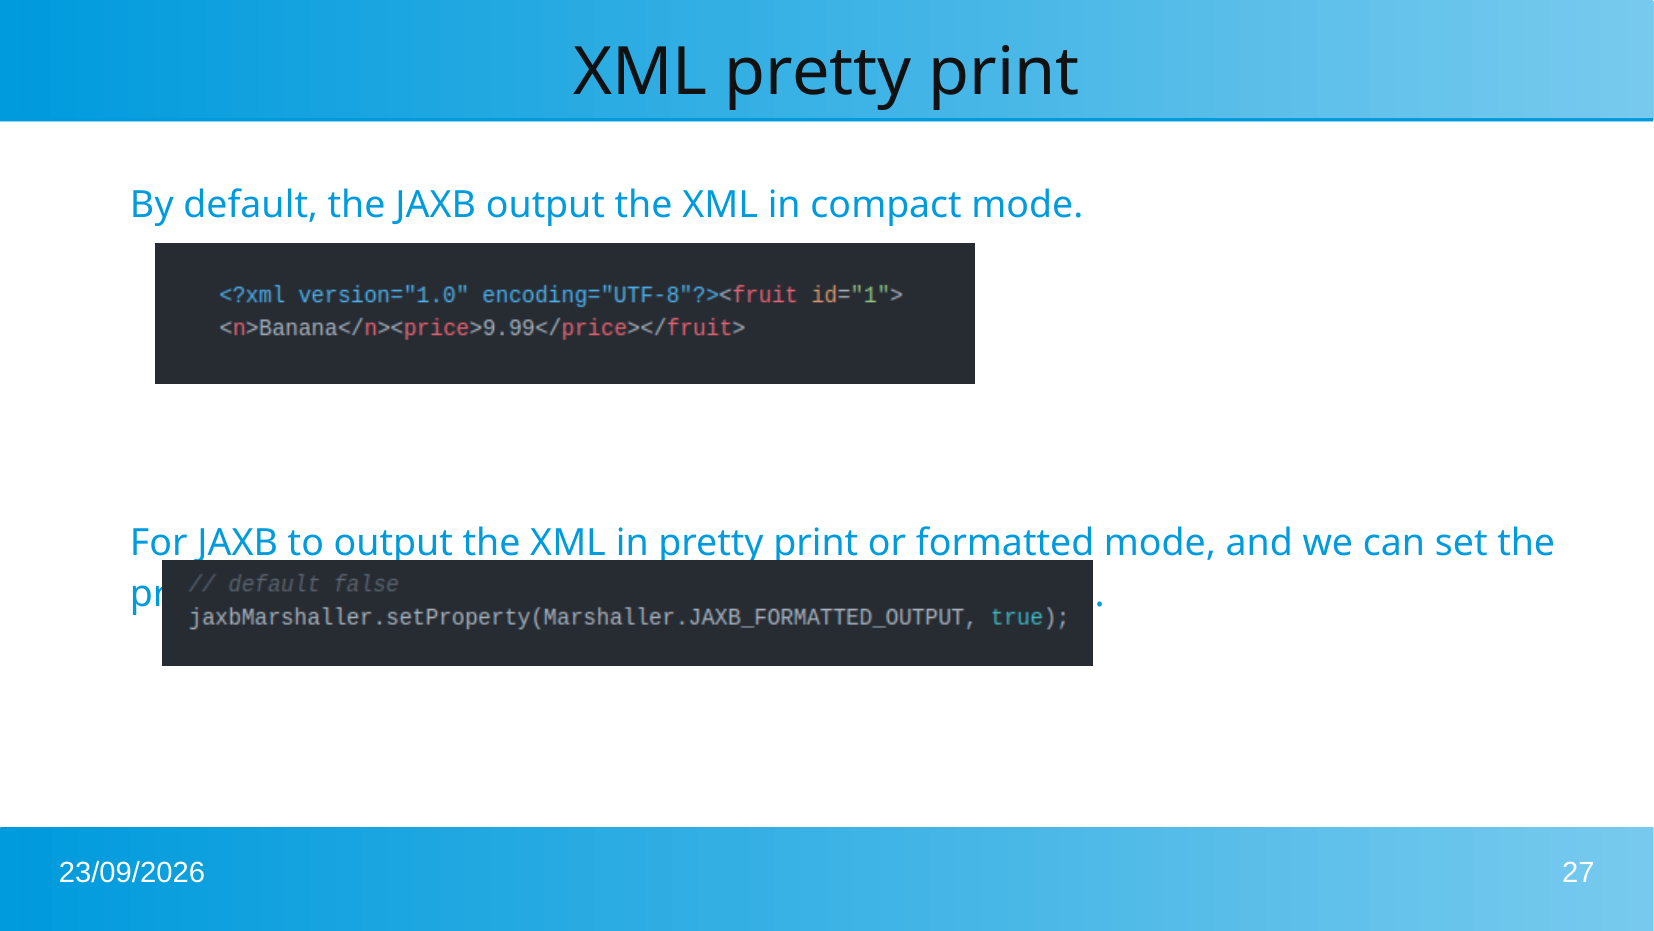

# XML pretty print
By default, the JAXB output the XML in compact mode.
For JAXB to output the XML in pretty print or formatted mode, and we can set the property Marshaller.JAXB_FORMATTED_OUTPUT to true.
27